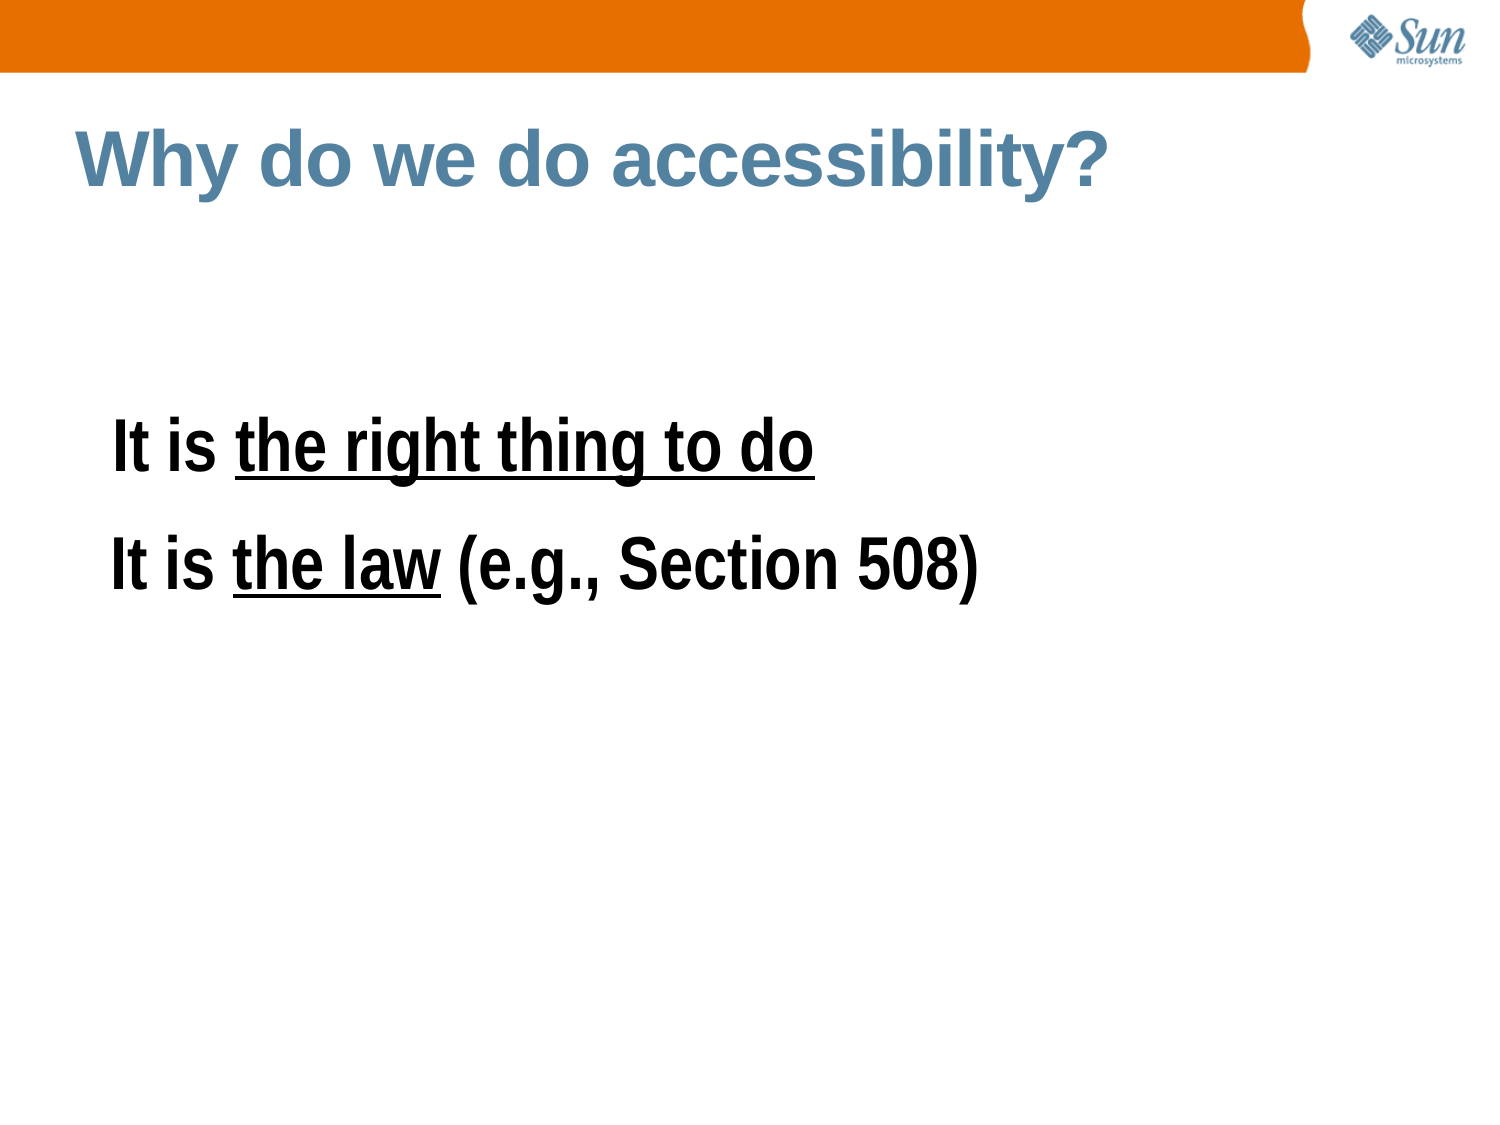

# Why do we do accessibility?
It is the right thing to do
It is the law (e.g., Section 508)